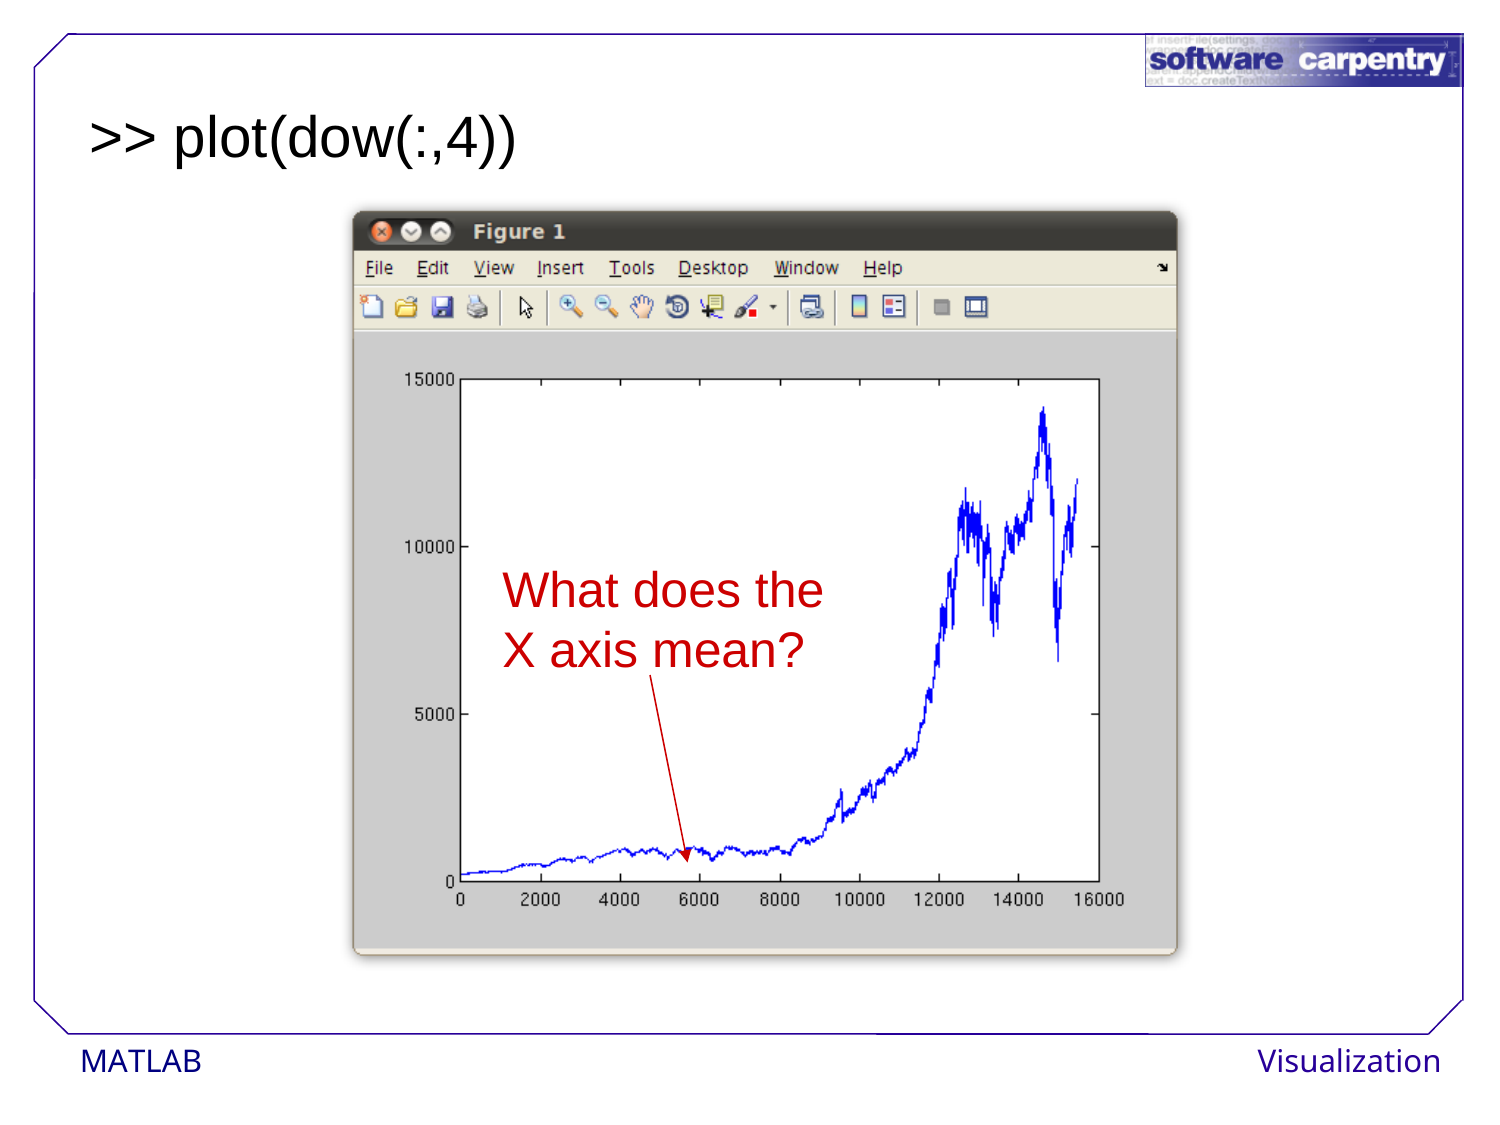

# >> plot(dow(:,4))
What does the X axis mean?